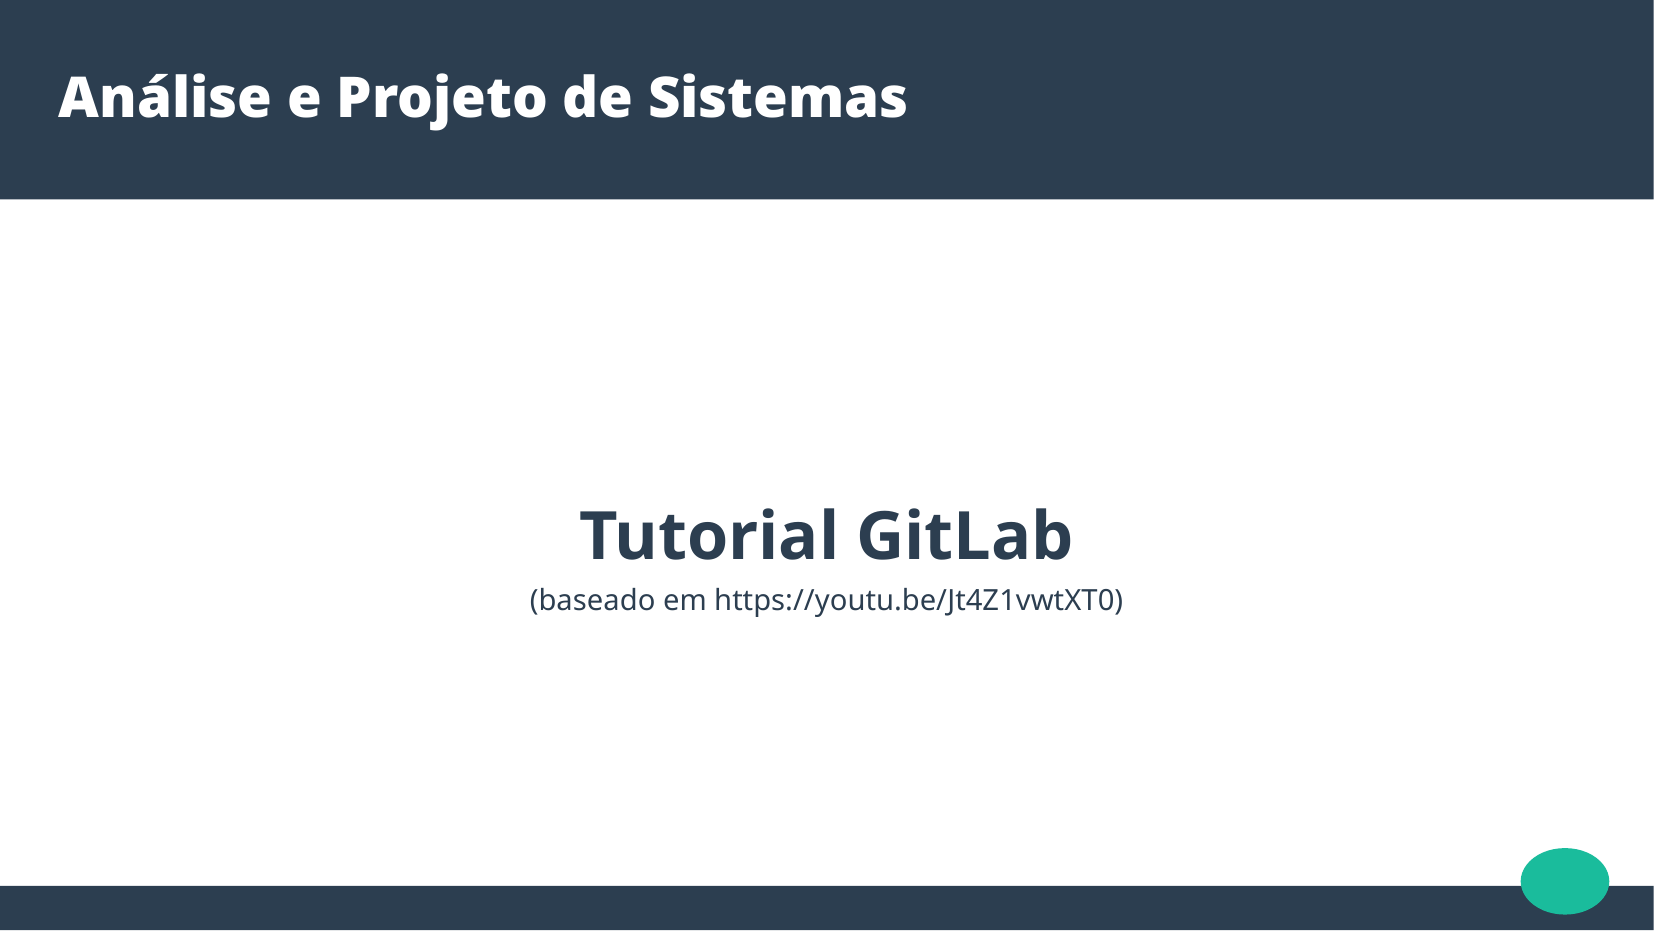

Análise e Projeto de Sistemas
# Tutorial GitLab
(baseado em https://youtu.be/Jt4Z1vwtXT0)